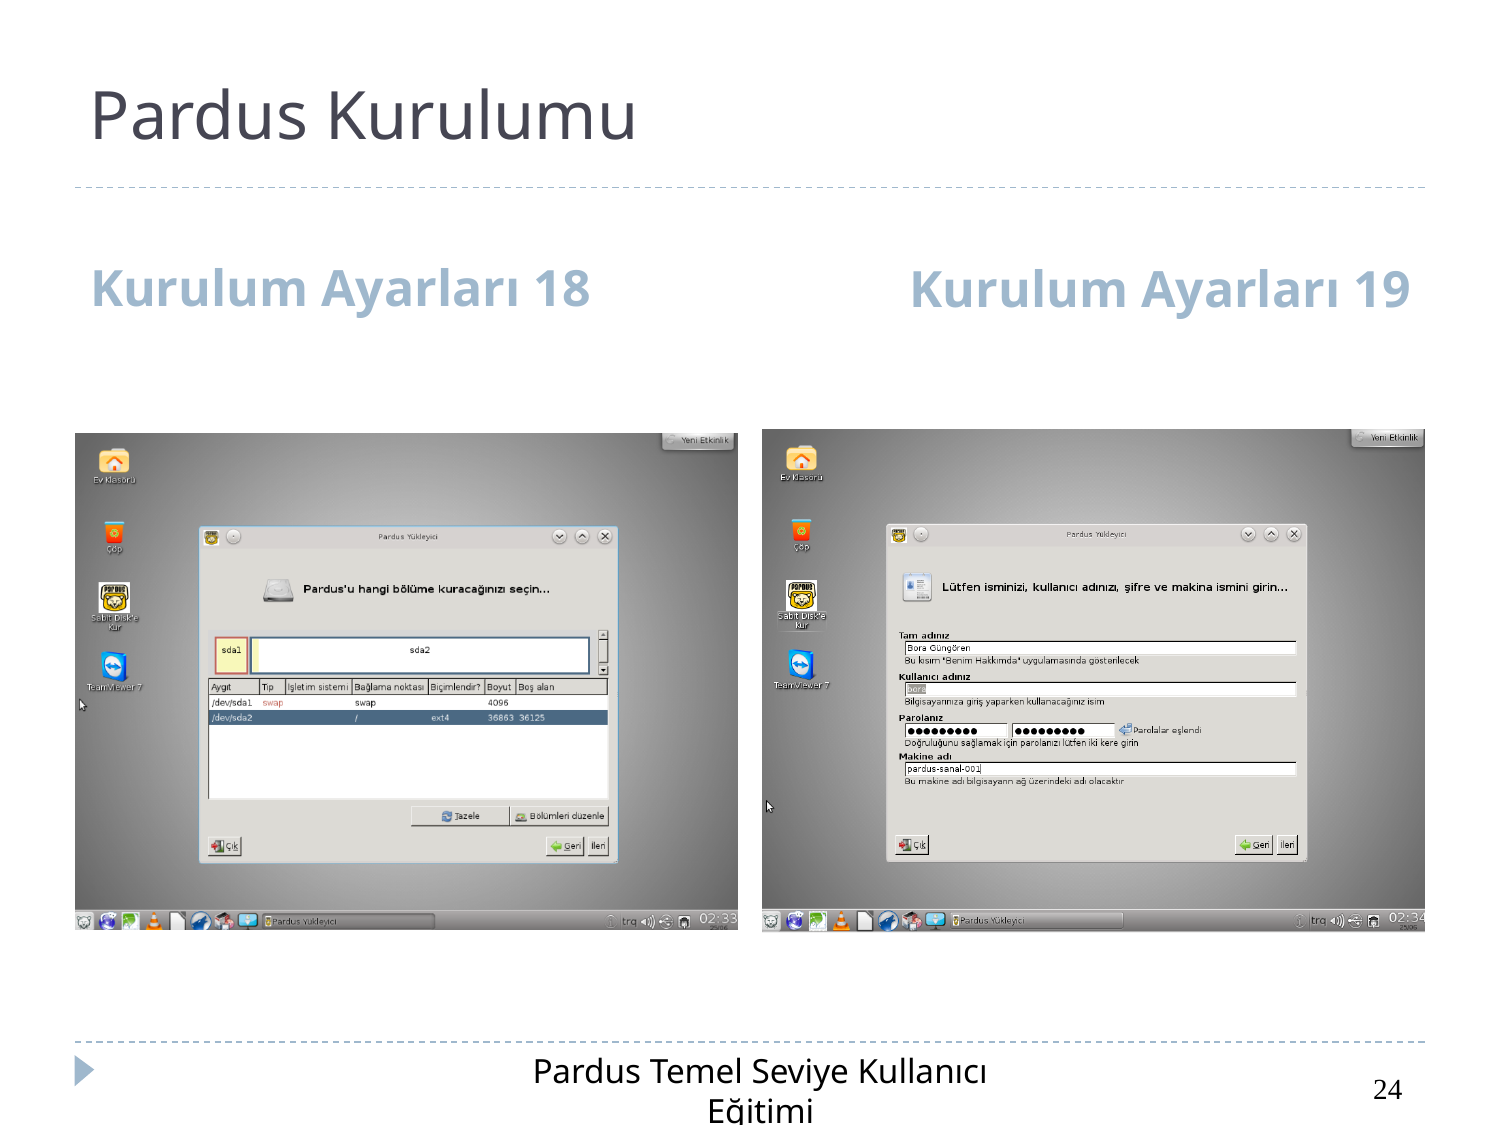

# Pardus Kurulumu
Kurulum Ayarları 18
Kurulum Ayarları 19